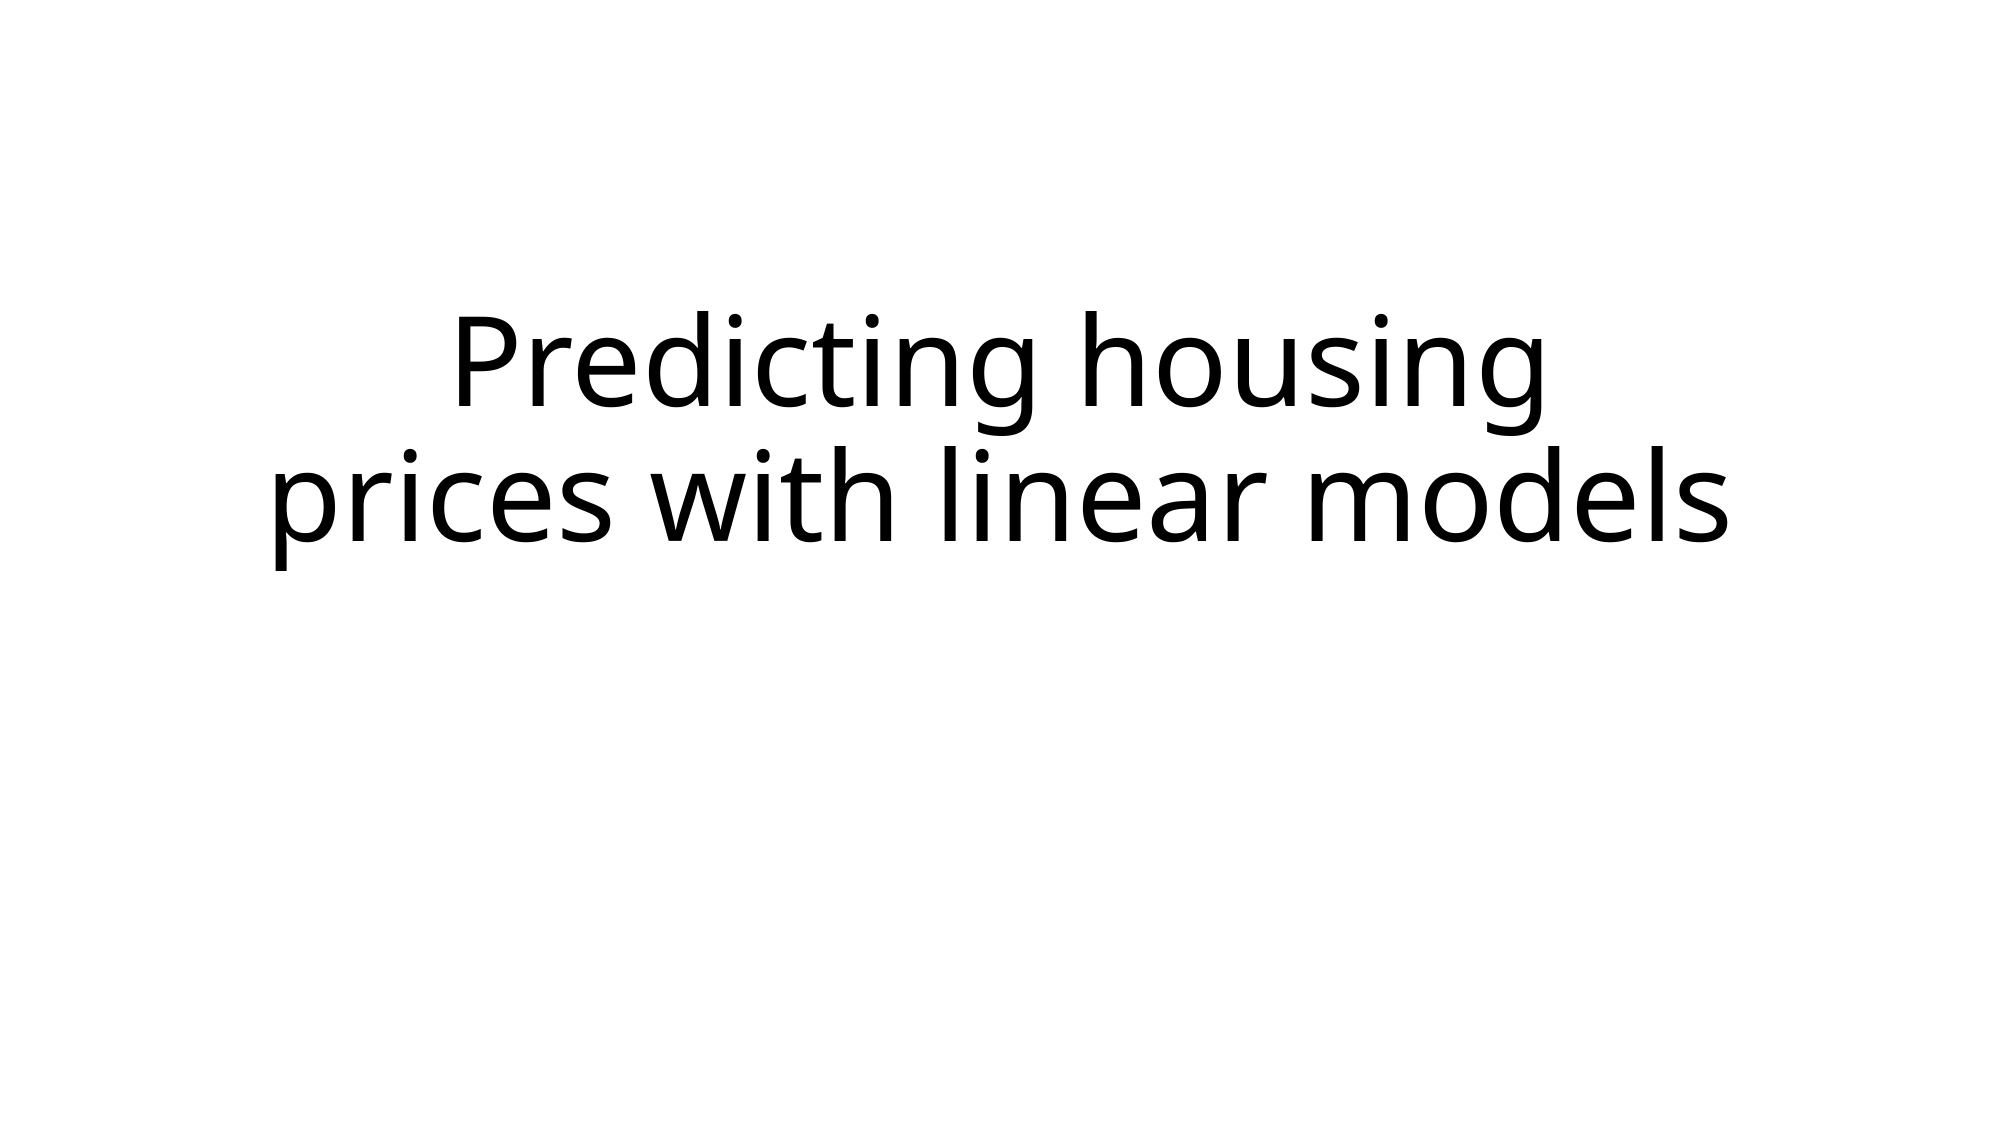

# Predicting housing prices with linear models